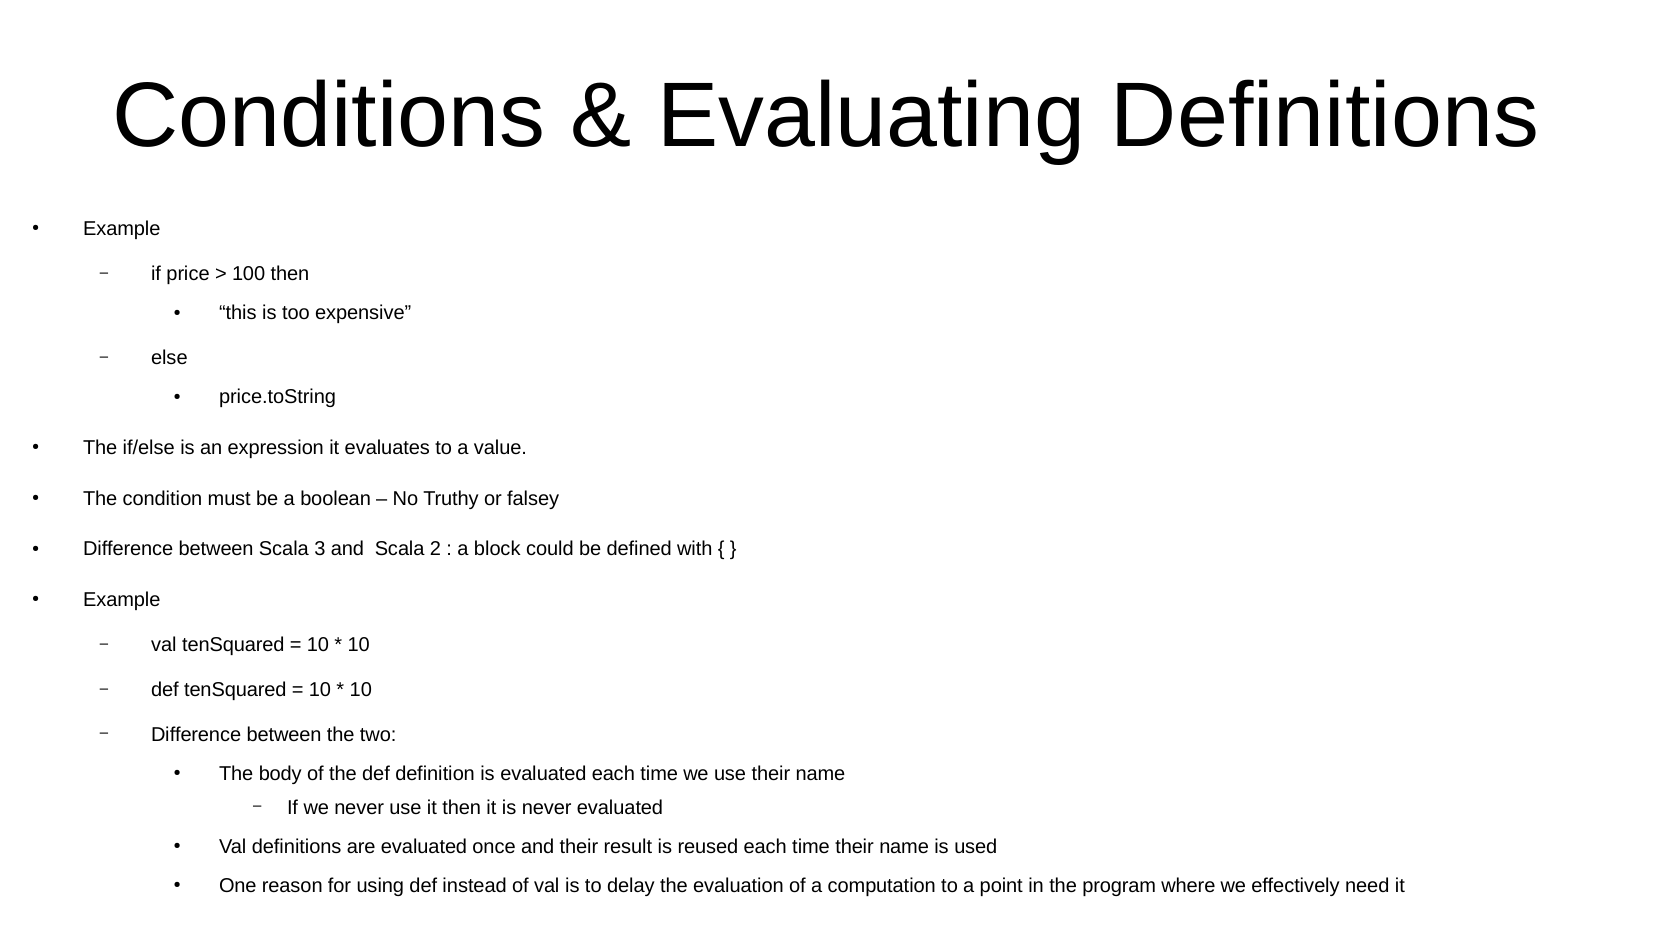

# Conditions & Evaluating Definitions
Example
if price > 100 then
“this is too expensive”
else
price.toString
The if/else is an expression it evaluates to a value.
The condition must be a boolean – No Truthy or falsey
Difference between Scala 3 and Scala 2 : a block could be defined with { }
Example
val tenSquared = 10 * 10
def tenSquared = 10 * 10
Difference between the two:
The body of the def definition is evaluated each time we use their name
If we never use it then it is never evaluated
Val definitions are evaluated once and their result is reused each time their name is used
One reason for using def instead of val is to delay the evaluation of a computation to a point in the program where we effectively need it